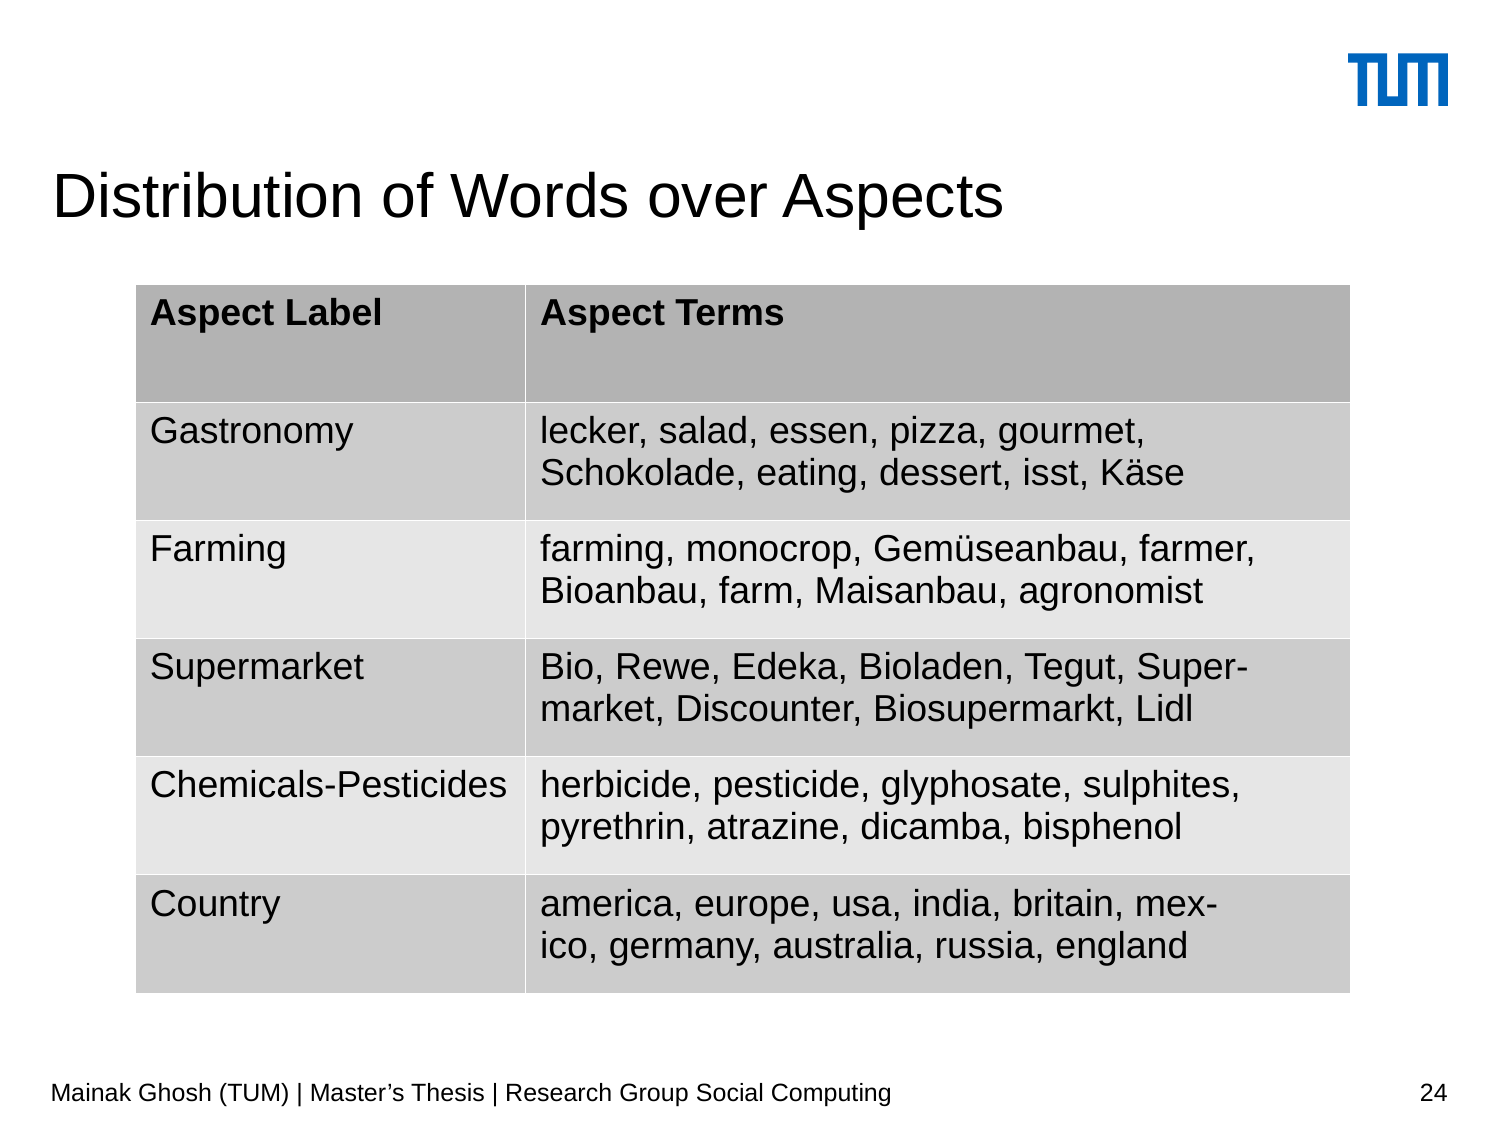

# Distribution of Words over Aspects
| Aspect Label | Aspect Terms |
| --- | --- |
| Gastronomy | lecker, salad, essen, pizza, gourmet, Schokolade, eating, dessert, isst, Käse |
| Farming | farming, monocrop, Gemüseanbau, farmer, Bioanbau, farm, Maisanbau, agronomist |
| Supermarket | Bio, Rewe, Edeka, Bioladen, Tegut, Super- market, Discounter, Biosupermarkt, Lidl |
| Chemicals-Pesticides | herbicide, pesticide, glyphosate, sulphites, pyrethrin, atrazine, dicamba, bisphenol |
| Country | america, europe, usa, india, britain, mex- ico, germany, australia, russia, england |
Mainak Ghosh (TUM) | Master’s Thesis | Research Group Social Computing